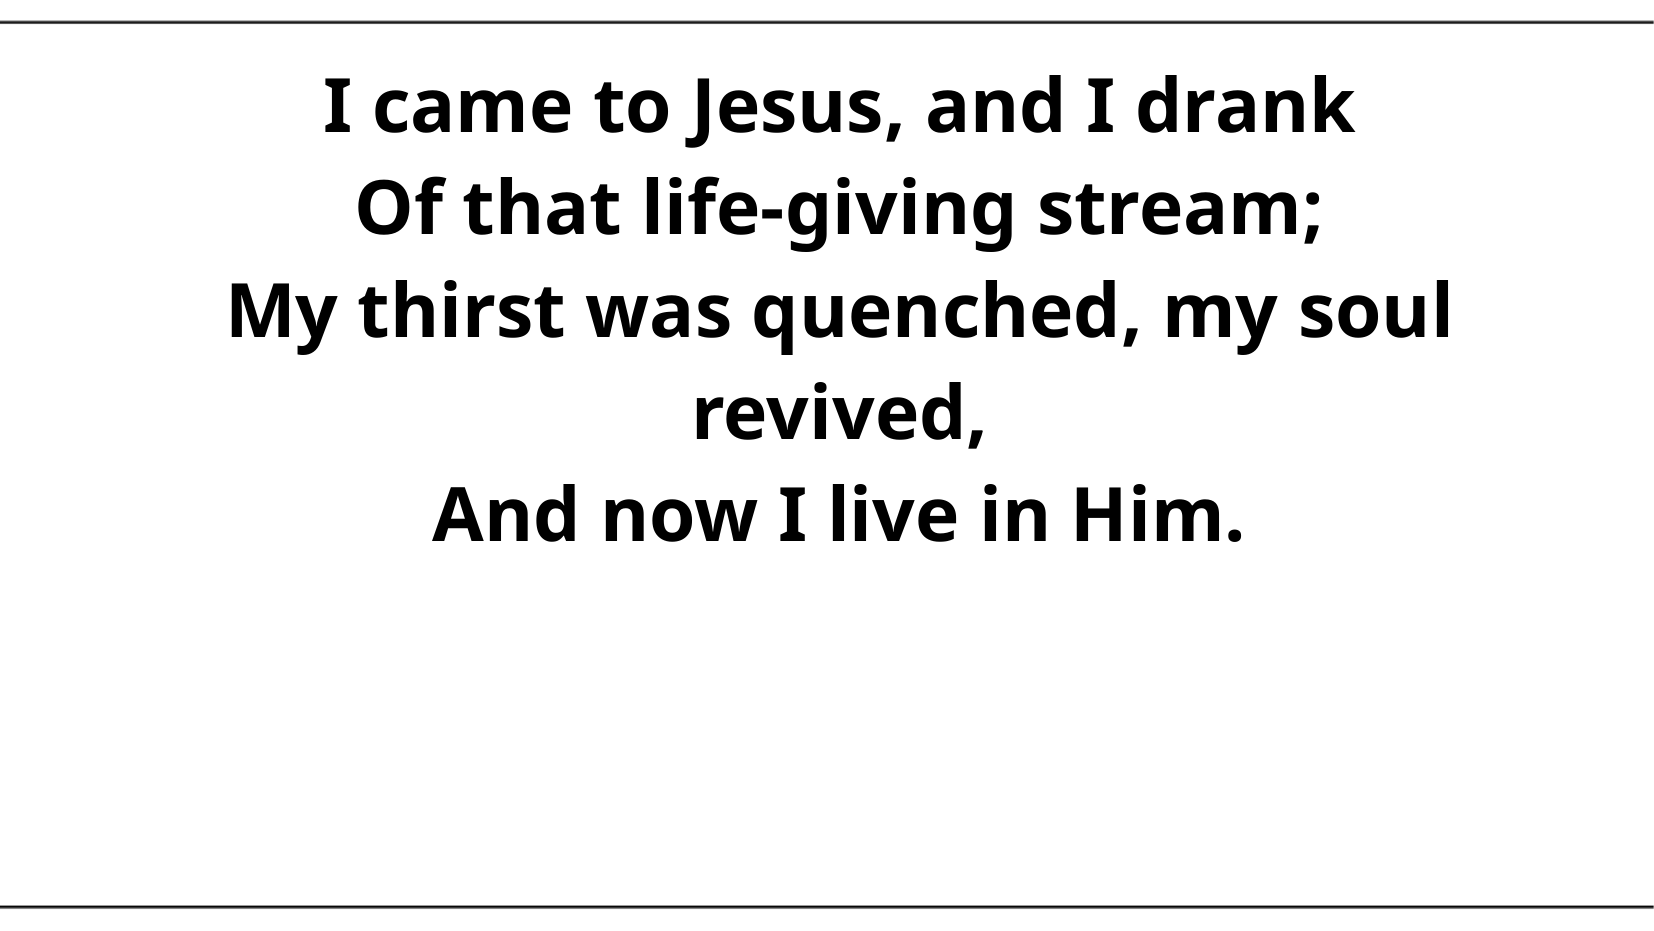

I came to Jesus, and I drank
Of that life-giving stream;
My thirst was quenched, my soul revived,
And now I live in Him.